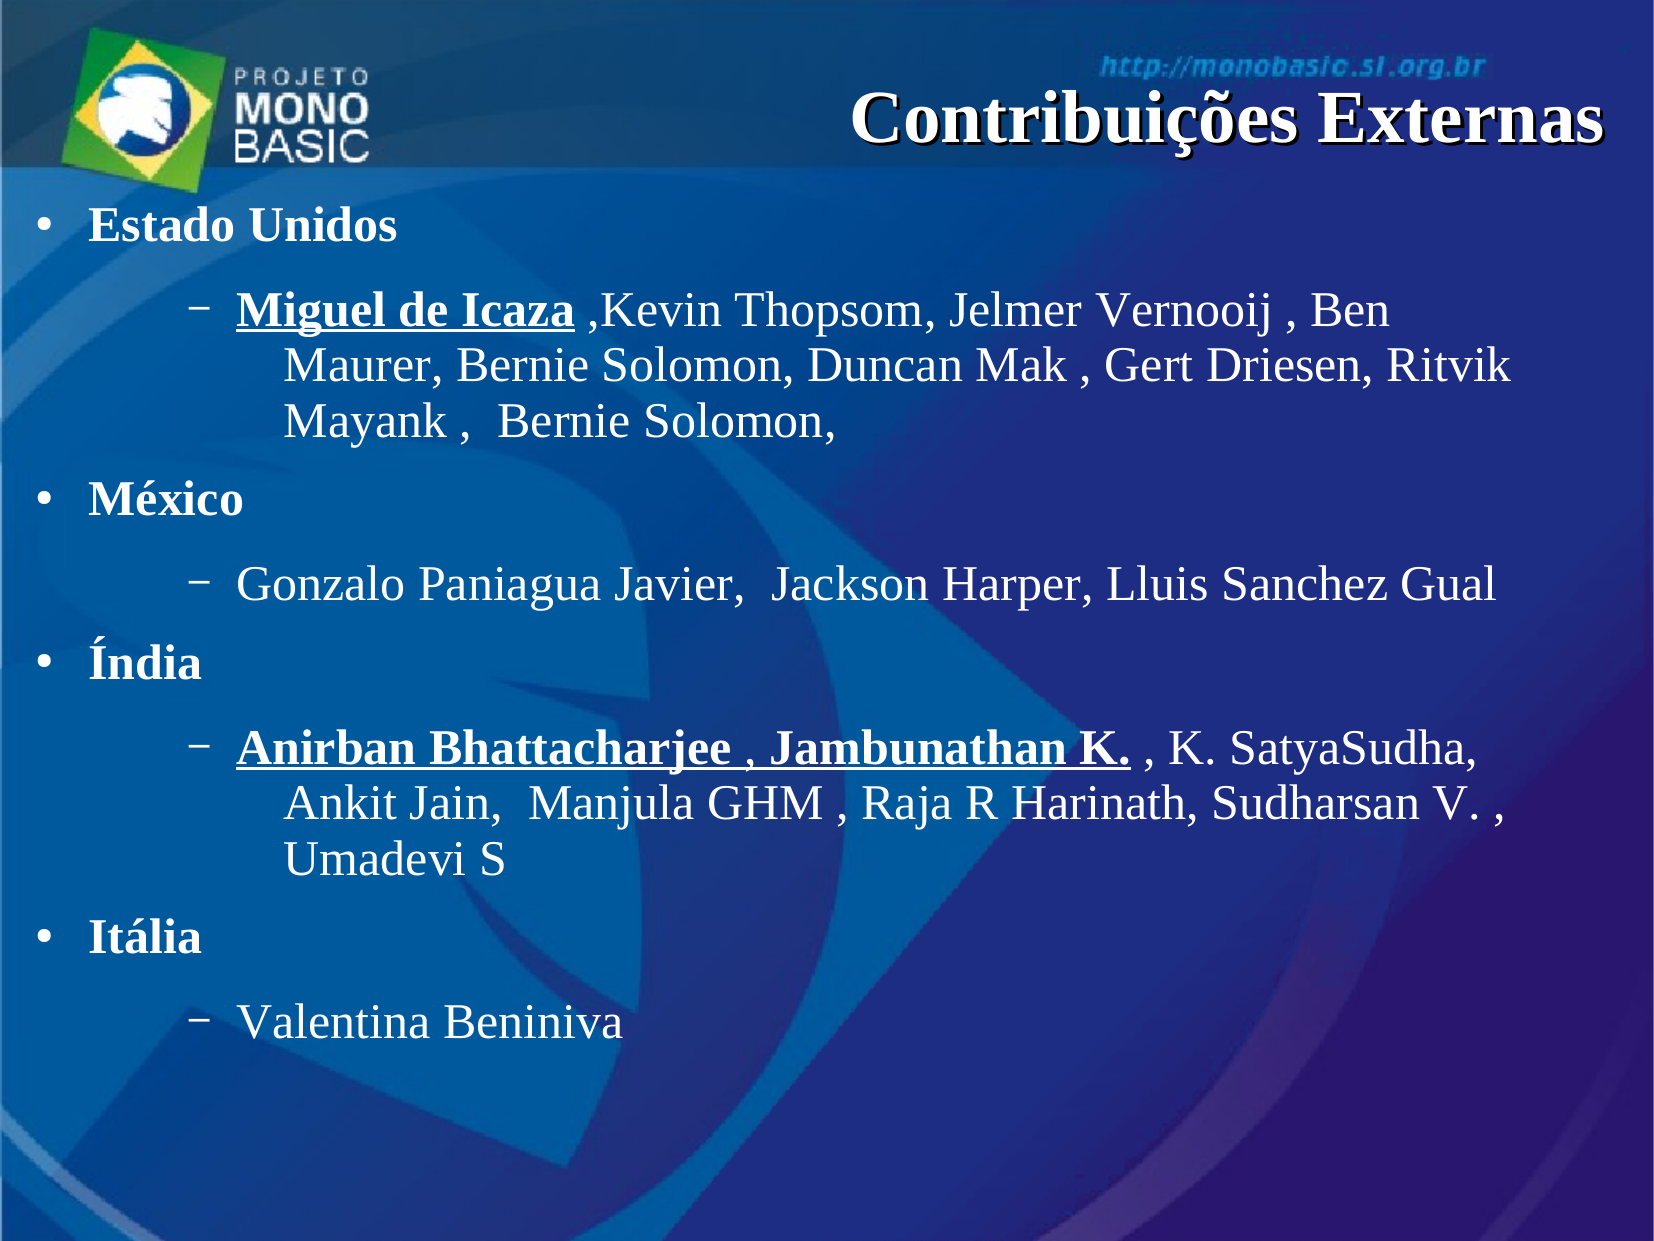

Contribuições Externas
# Estado Unidos
Miguel de Icaza ,Kevin Thopsom, Jelmer Vernooij , Ben Maurer, Bernie Solomon, Duncan Mak , Gert Driesen, Ritvik Mayank , Bernie Solomon,
México
Gonzalo Paniagua Javier, Jackson Harper, Lluis Sanchez Gual
Índia
Anirban Bhattacharjee , Jambunathan K. , K. SatyaSudha, Ankit Jain, Manjula GHM , Raja R Harinath, Sudharsan V. , Umadevi S
Itália
Valentina Beniniva